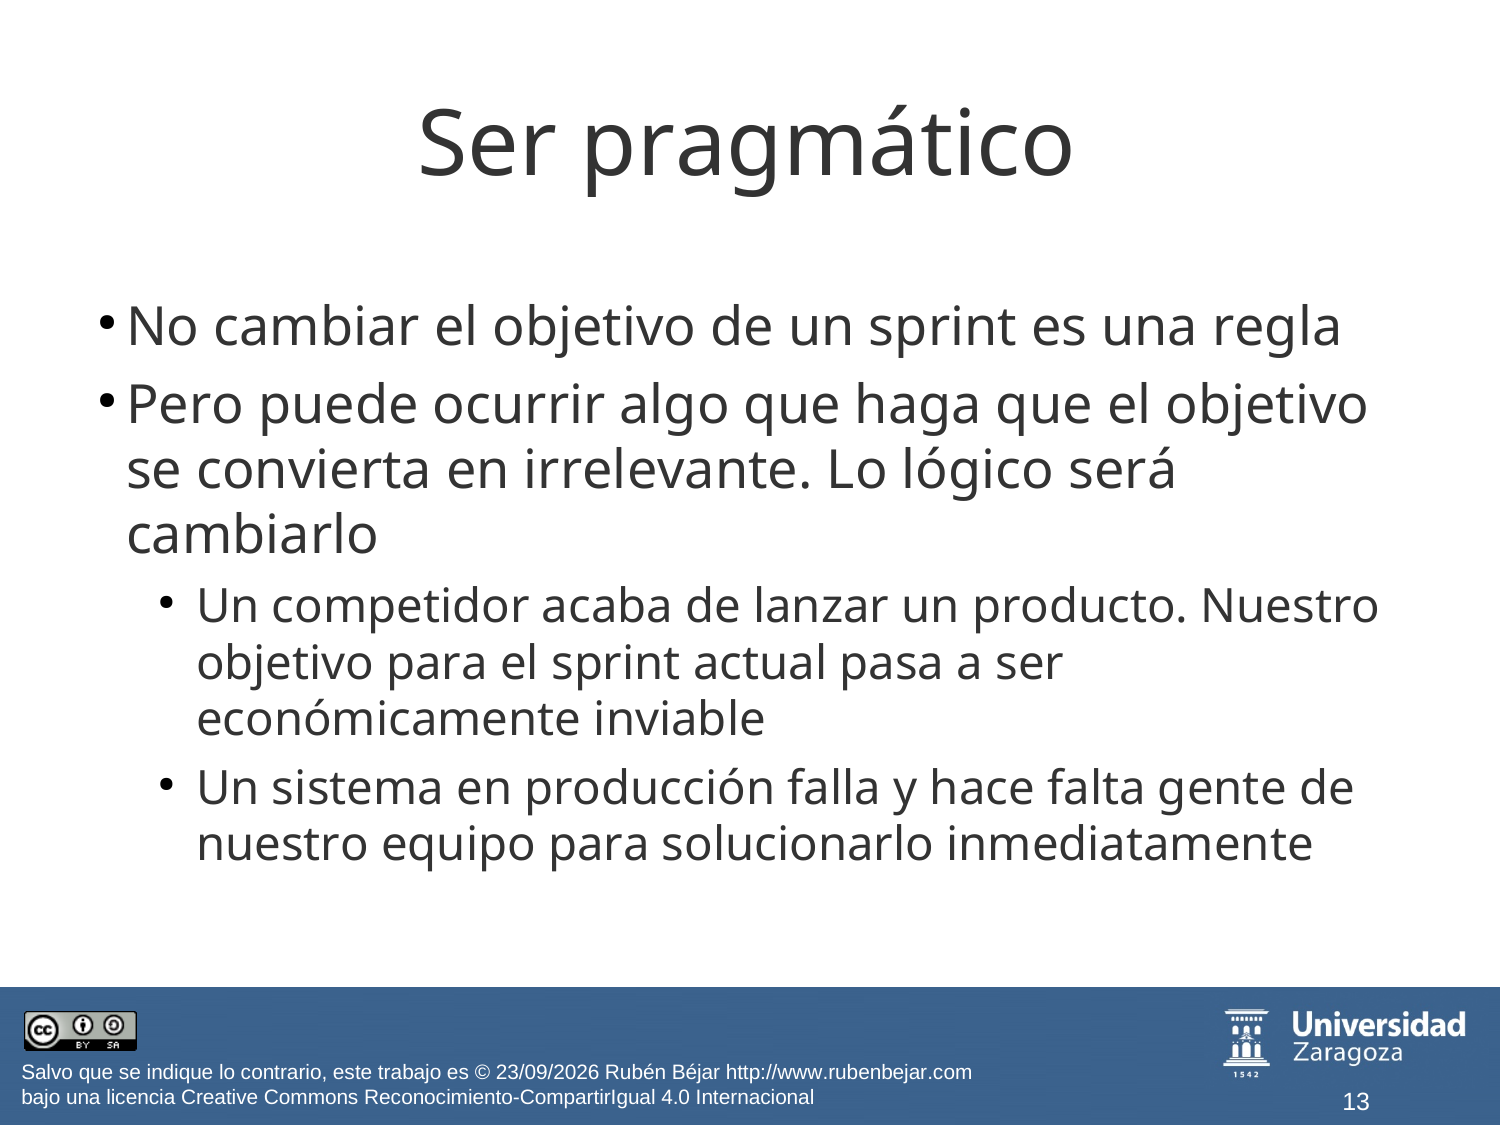

# Ser pragmático
No cambiar el objetivo de un sprint es una regla
Pero puede ocurrir algo que haga que el objetivo se convierta en irrelevante. Lo lógico será cambiarlo
Un competidor acaba de lanzar un producto. Nuestro objetivo para el sprint actual pasa a ser económicamente inviable
Un sistema en producción falla y hace falta gente de nuestro equipo para solucionarlo inmediatamente